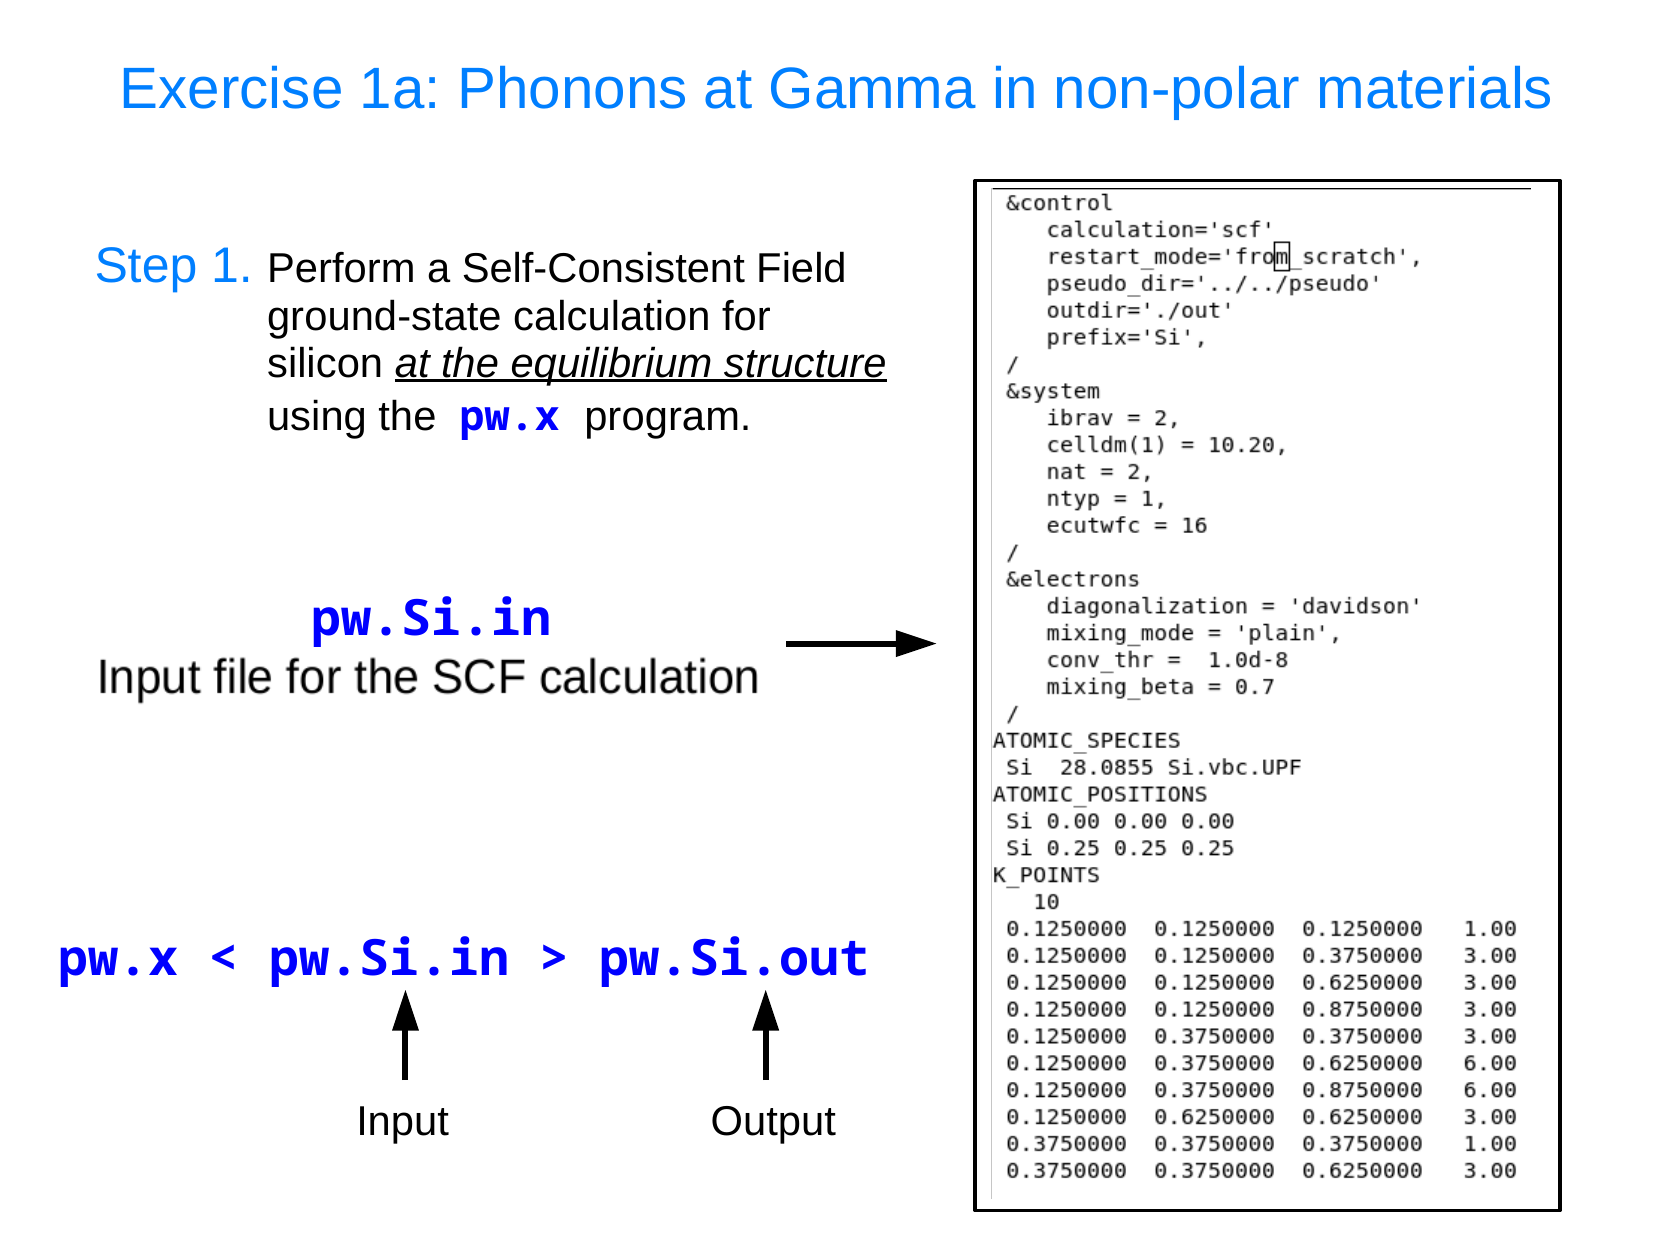

Exercise 1a: Phonons at Gamma in non-polar materials
# Step 1. Perform a Self-Consistent Field ground-state calculation for silicon at the equilibrium structure using the pw.x program.
pw.Si.in
pw.x < pw.Si.in > pw.Si.out
Input
Output